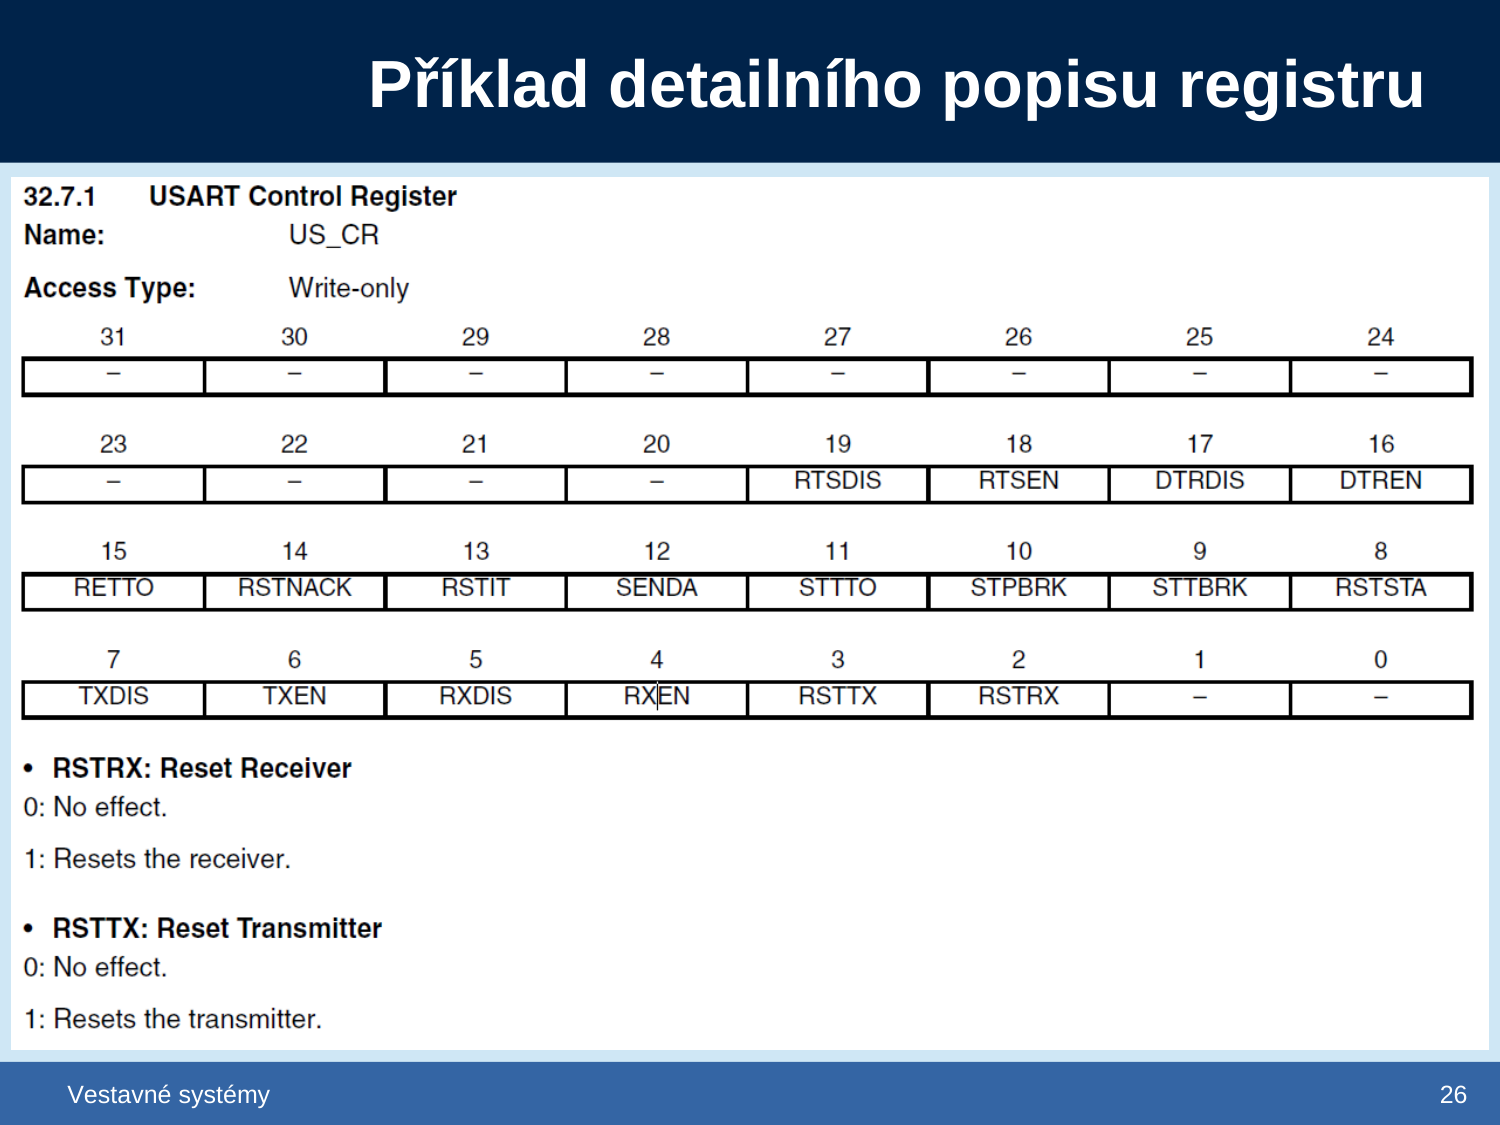

# Příklad detailního popisu registru
V datasheetu k AT91SAM9260